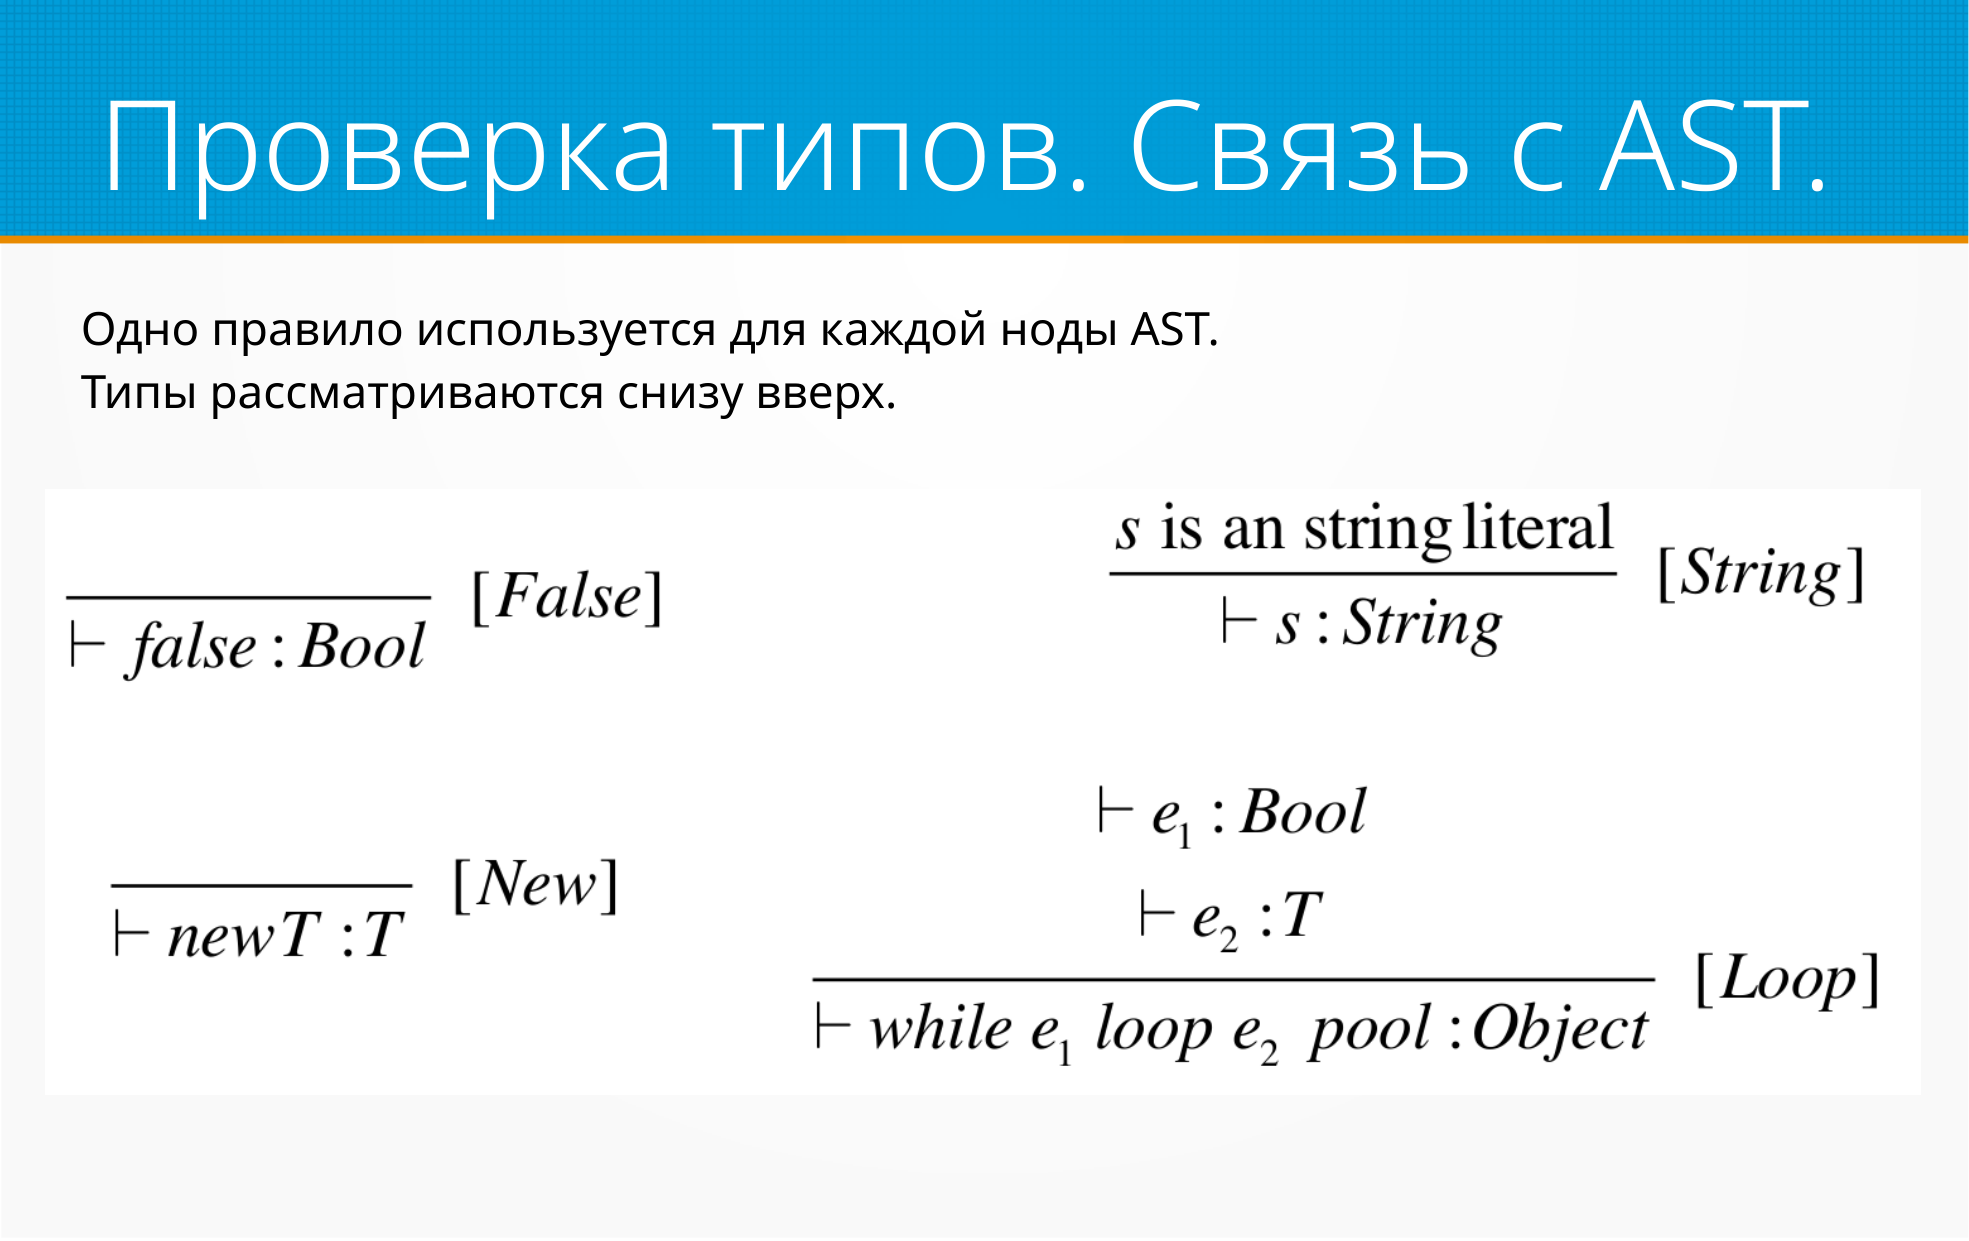

# Проверка типов. Связь с AST.
Одно правило используется для каждой ноды AST.
Типы рассматриваются снизу вверх.